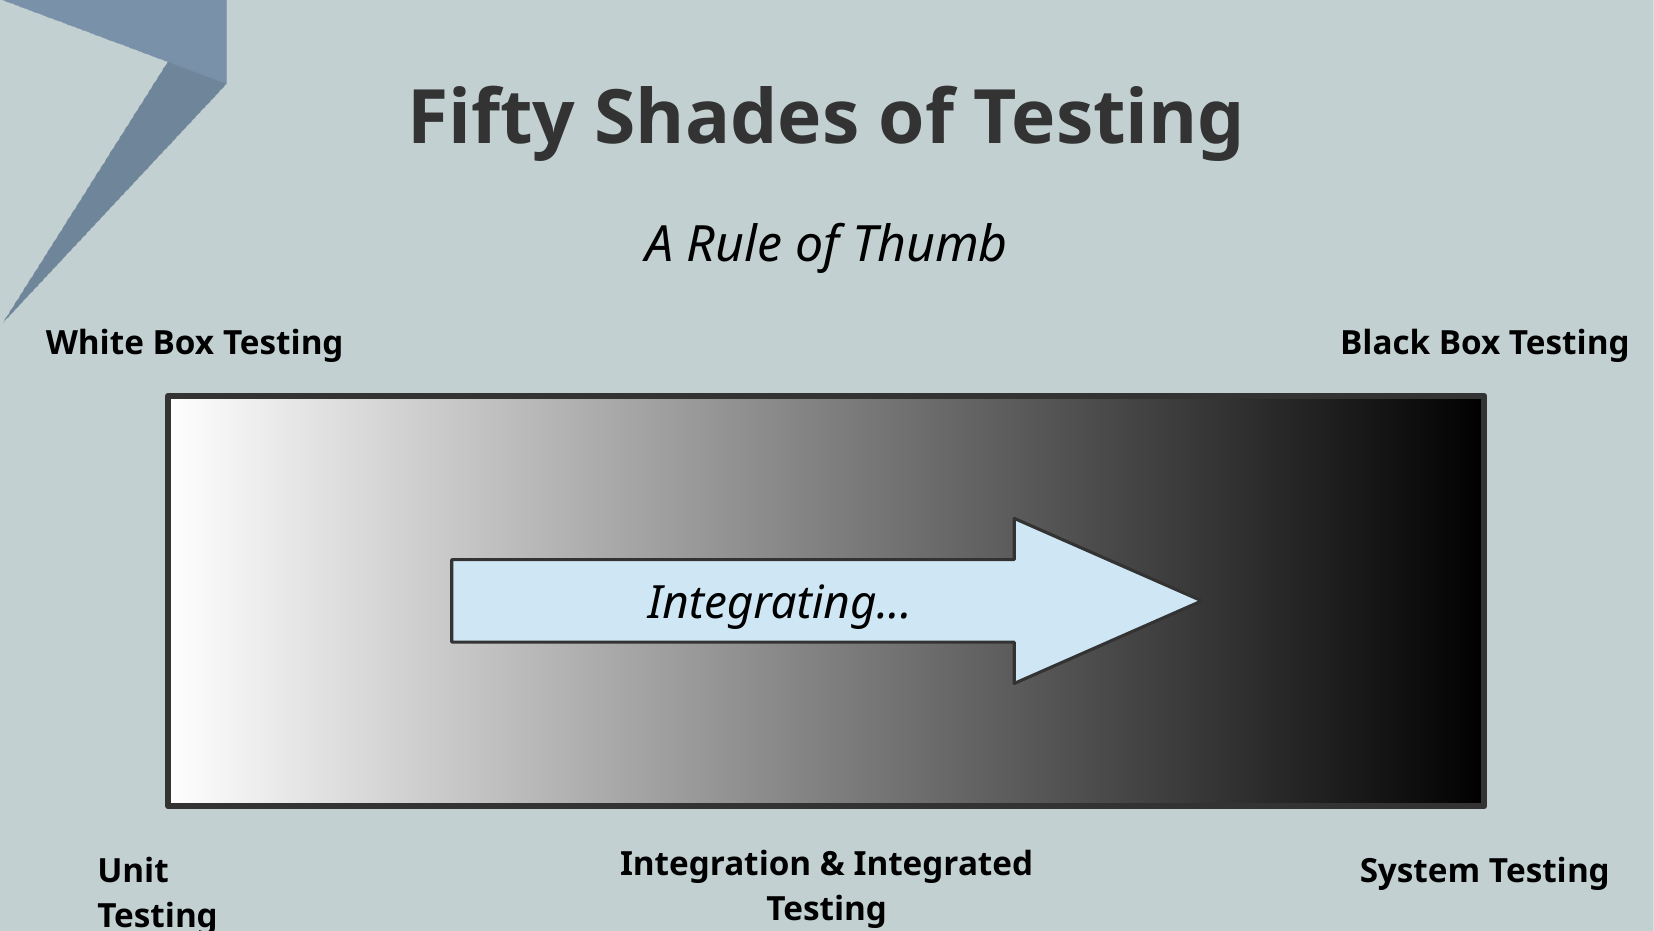

# Fifty Shades of Testing
A Rule of Thumb
White Box Testing
Black Box Testing
Integrating...
Integration & Integrated Testing
Unit Testing
System Testing